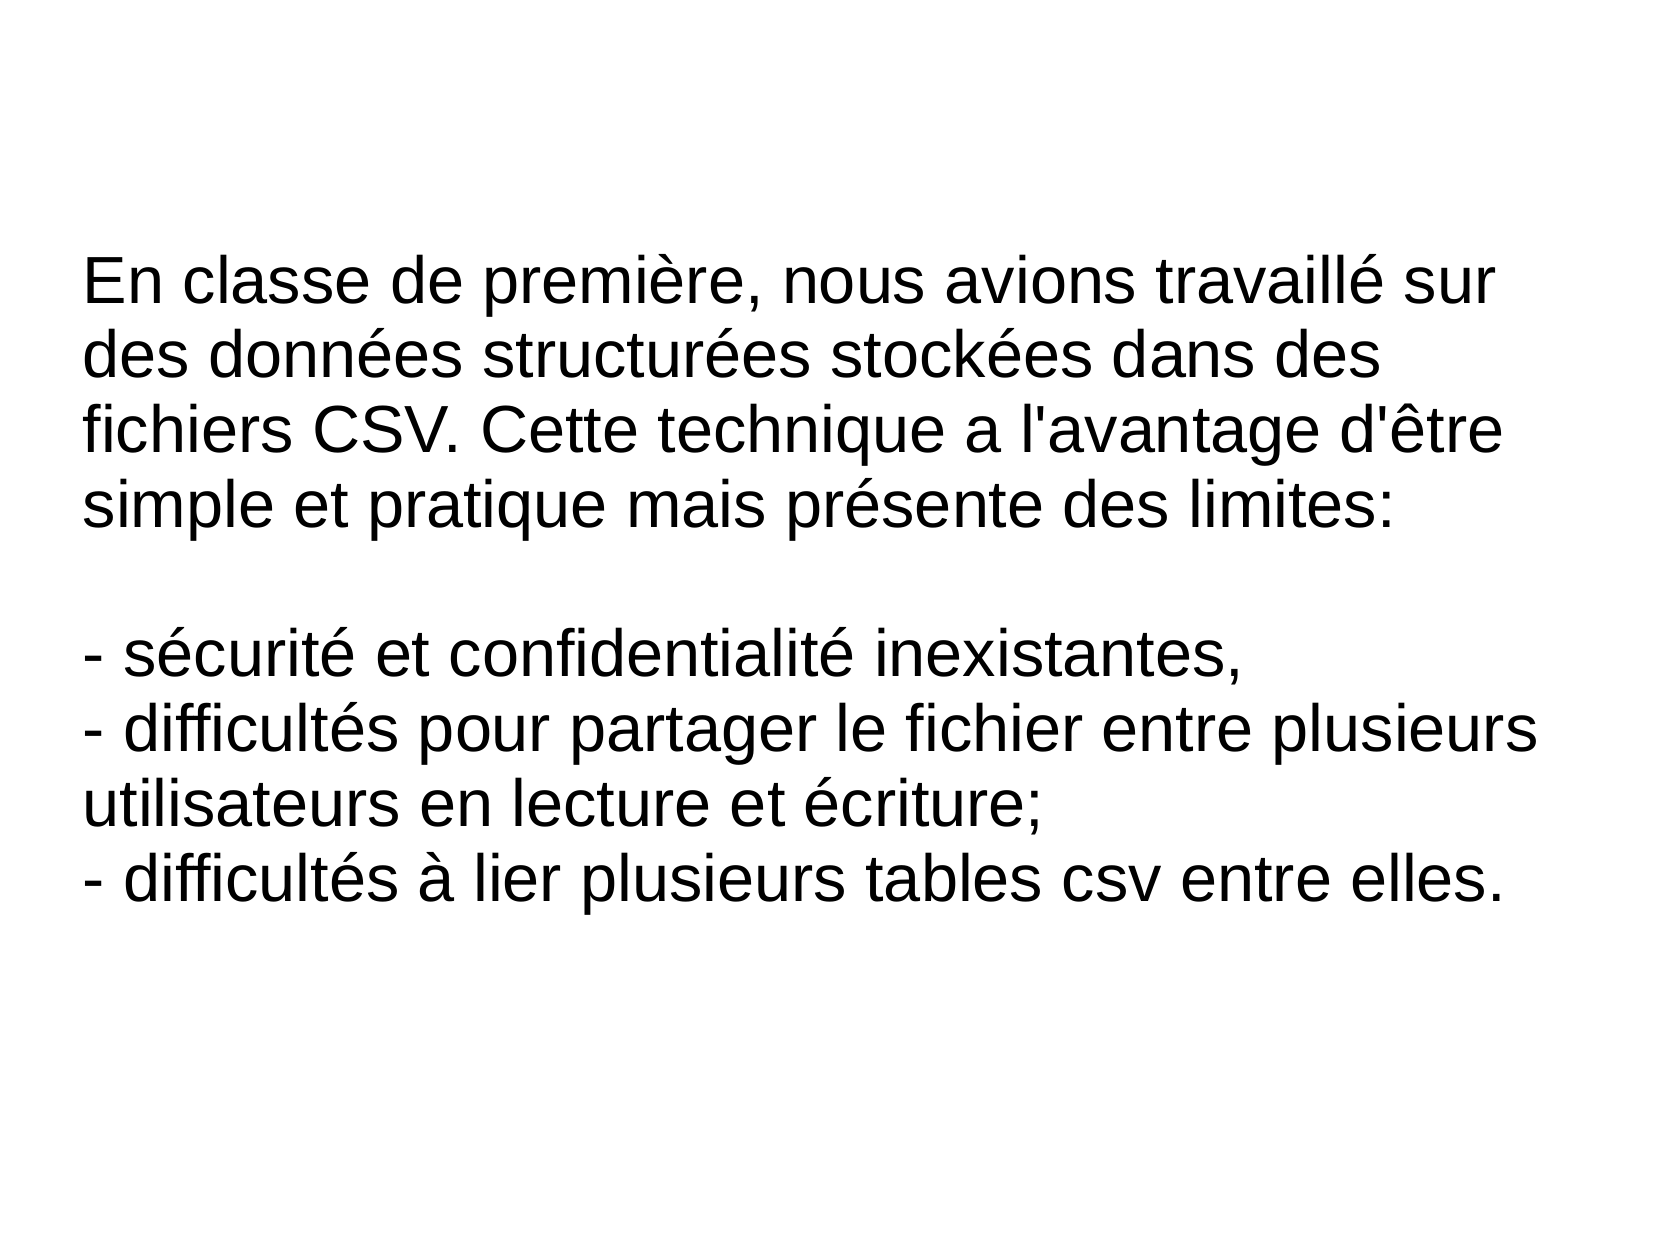

# En classe de première, nous avions travaillé sur des données structurées stockées dans des fichiers CSV. Cette technique a l'avantage d'être simple et pratique mais présente des limites:
- sécurité et confidentialité inexistantes,
- difficultés pour partager le fichier entre plusieurs utilisateurs en lecture et écriture;
- difficultés à lier plusieurs tables csv entre elles.